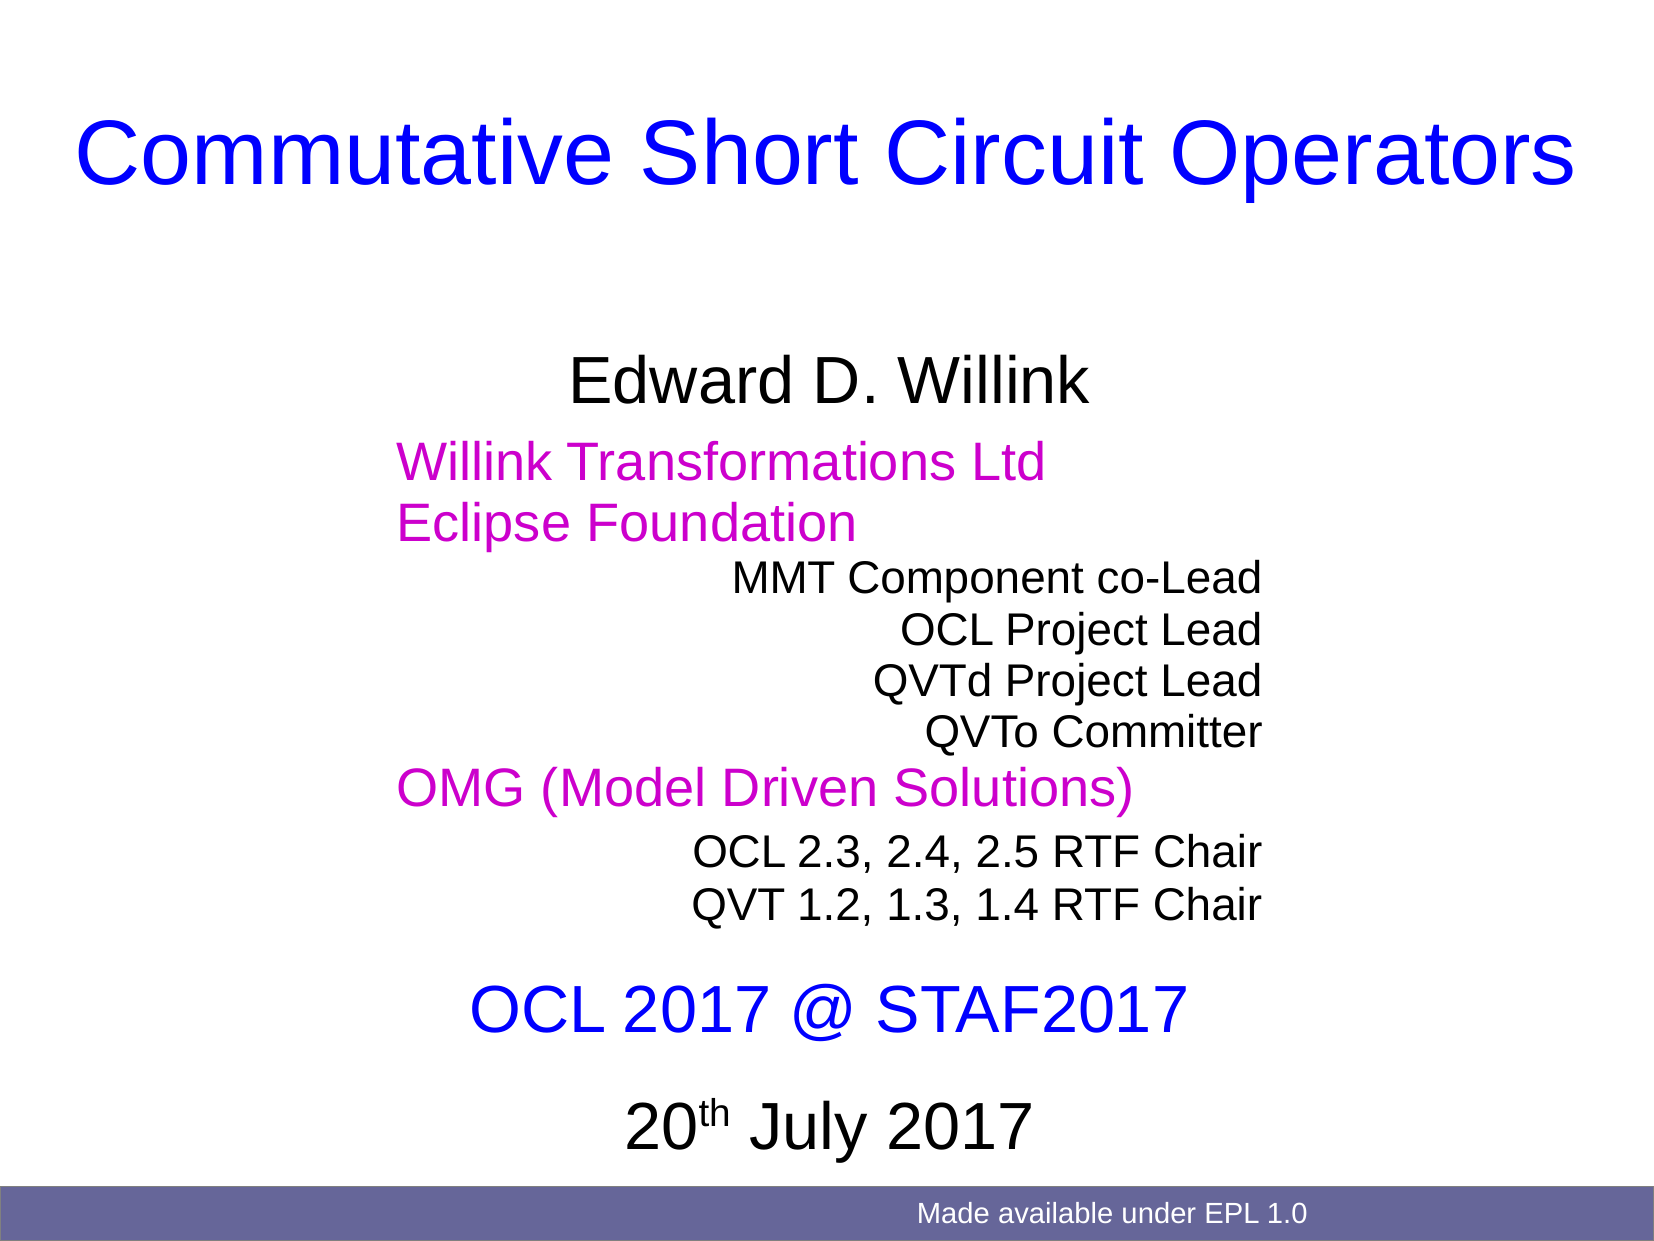

# Commutative Short Circuit Operators
Edward D. Willink
Willink Transformations Ltd
Eclipse Foundation
MMT Component co-Lead
OCL Project Lead
QVTd Project Lead
QVTo Committer
OMG (Model Driven Solutions)
 OCL 2.3, 2.4, 2.5 RTF Chair
QVT 1.2, 1.3, 1.4 RTF Chair
OCL 2017 @ STAF2017
20th July 2017